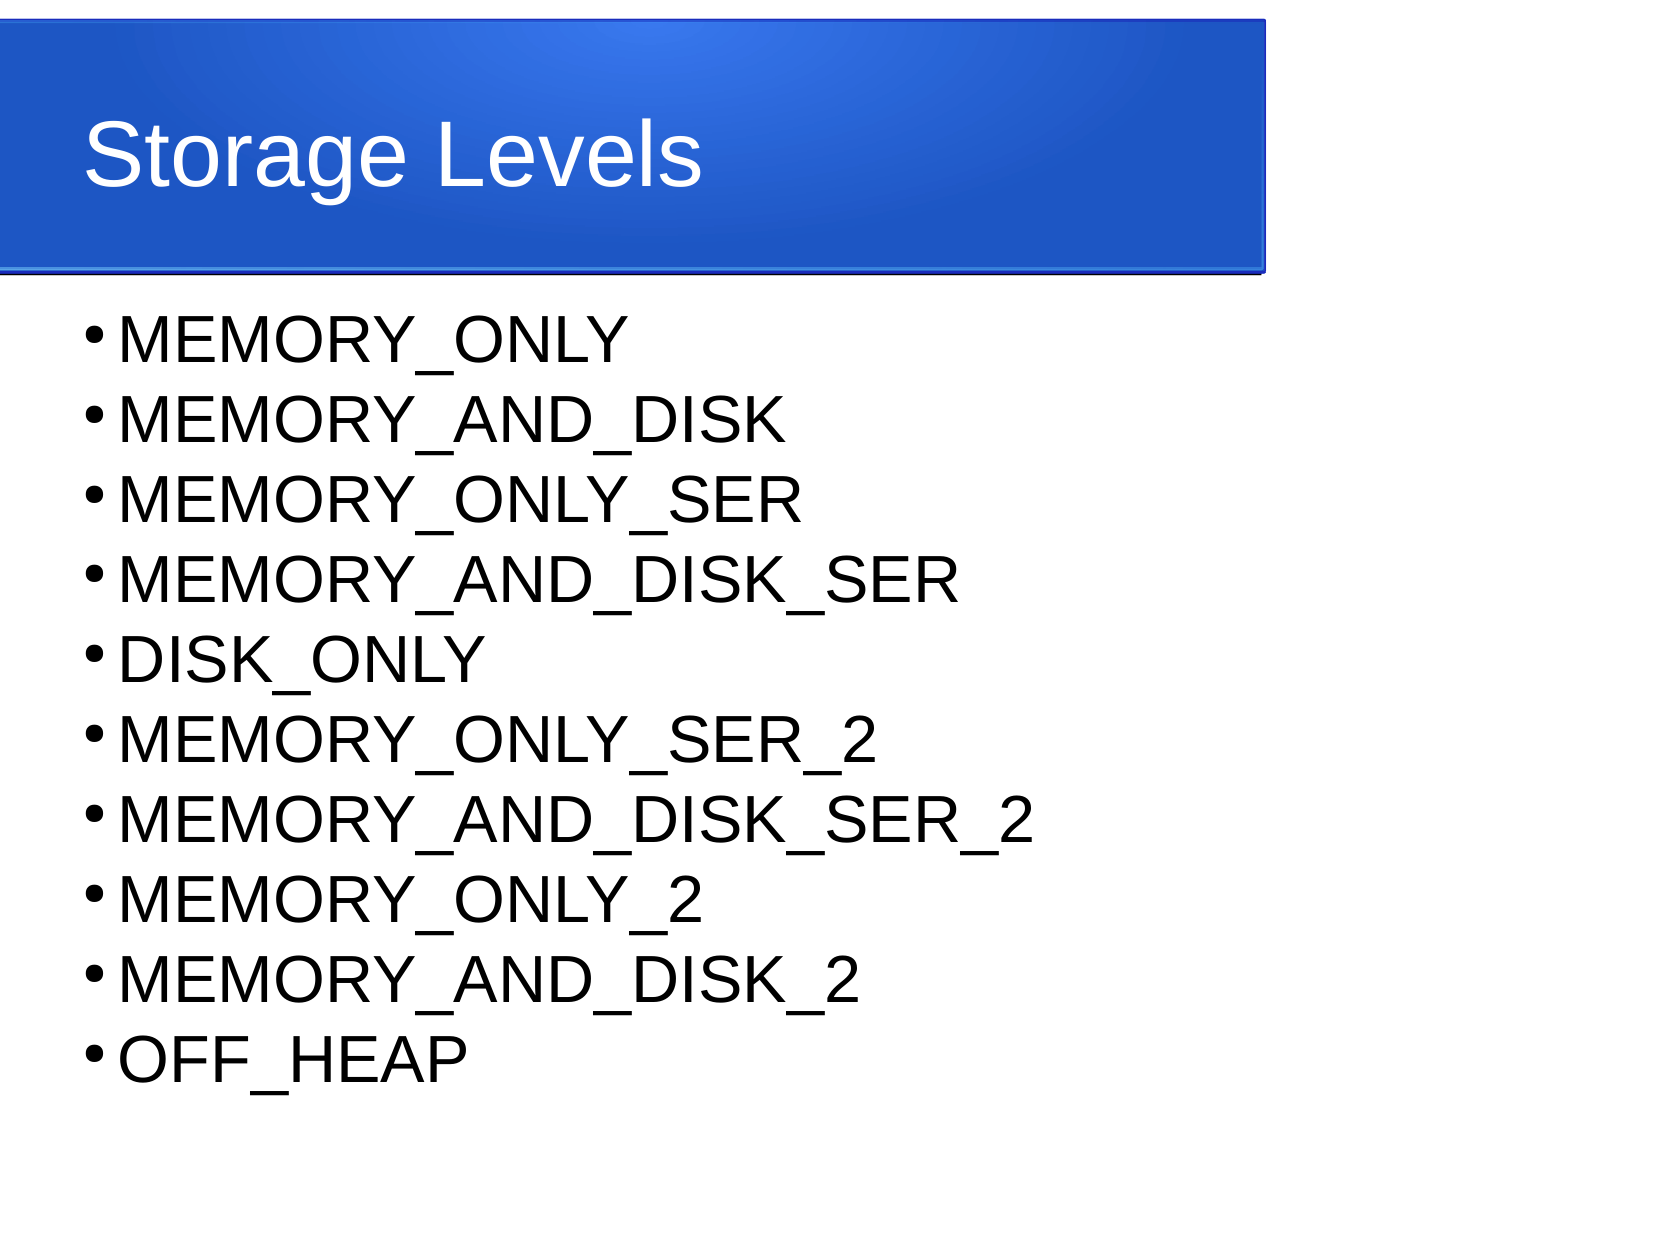

Storage Levels
MEMORY_ONLY
MEMORY_AND_DISK
MEMORY_ONLY_SER
MEMORY_AND_DISK_SER
DISK_ONLY
MEMORY_ONLY_SER_2
MEMORY_AND_DISK_SER_2
MEMORY_ONLY_2
MEMORY_AND_DISK_2
OFF_HEAP